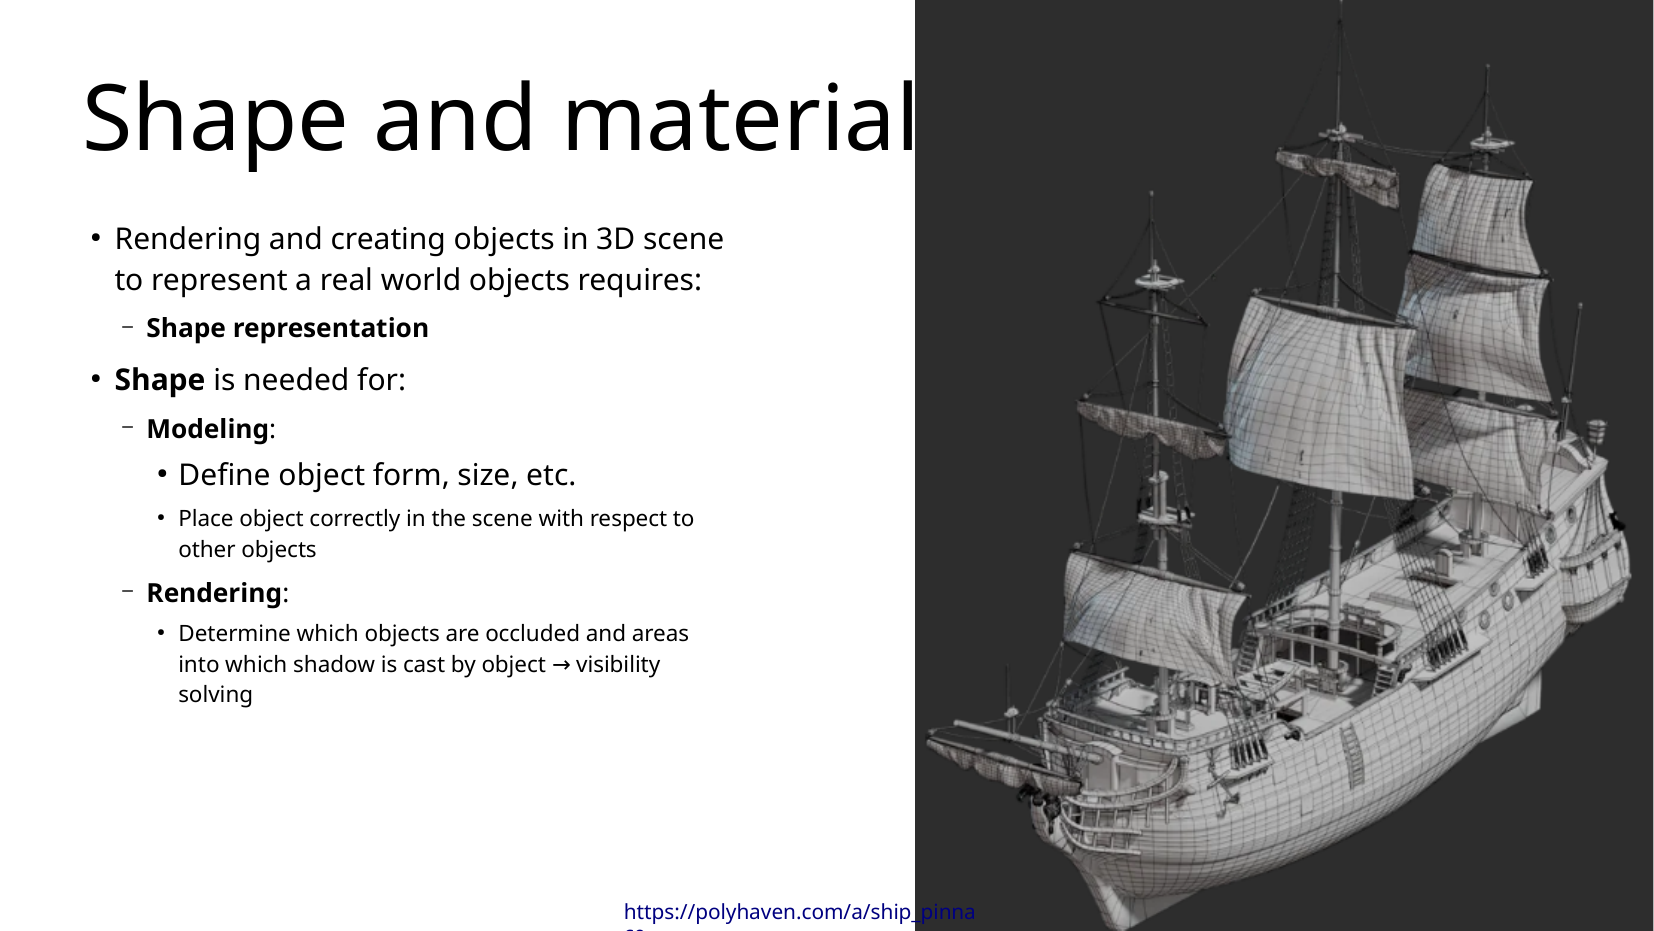

# Shape and material
Rendering and creating objects in 3D scene to represent a real world objects requires:
Shape representation
Shape is needed for:
Modeling:
Define object form, size, etc.
Place object correctly in the scene with respect to other objects
Rendering:
Determine which objects are occluded and areas into which shadow is cast by object → visibility solving
7
https://polyhaven.com/a/ship_pinnace